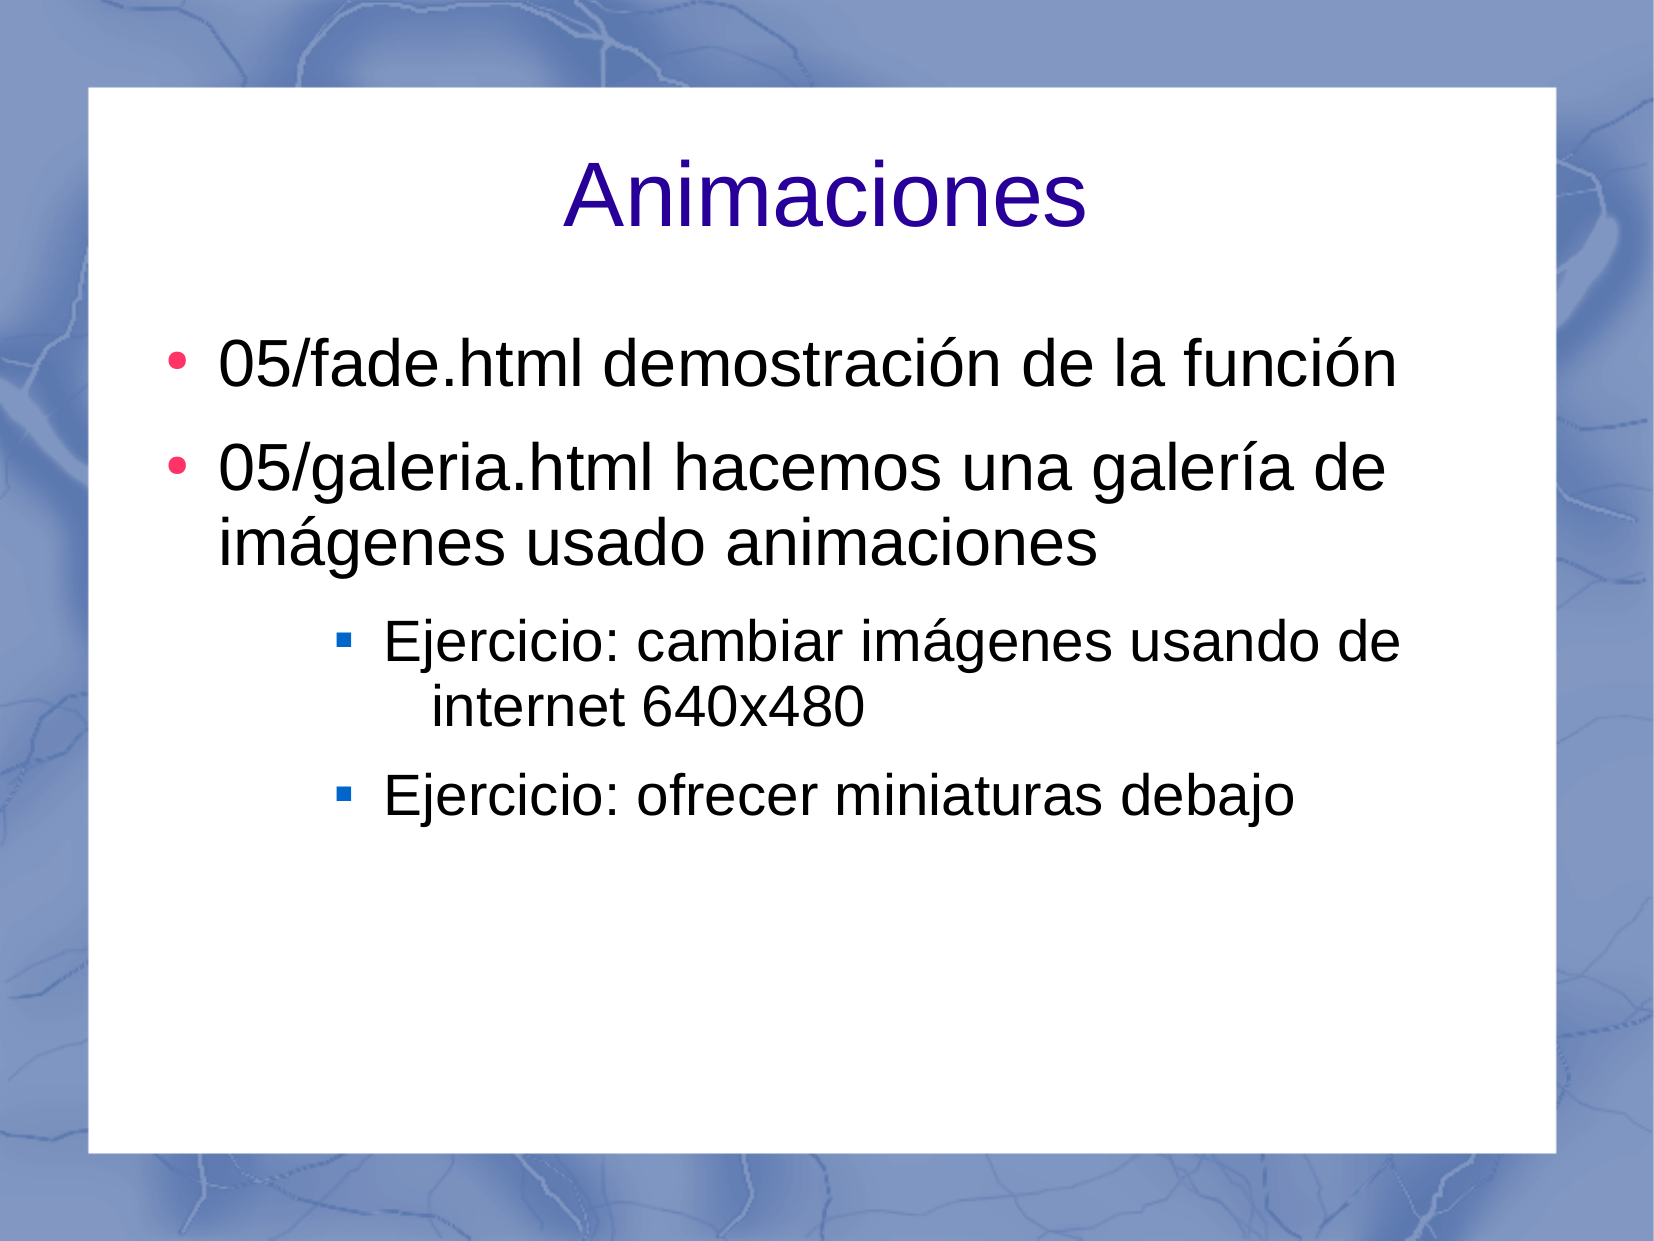

# Animaciones
05/fade.html demostración de la función
05/galeria.html hacemos una galería de imágenes usado animaciones
Ejercicio: cambiar imágenes usando de internet 640x480
Ejercicio: ofrecer miniaturas debajo